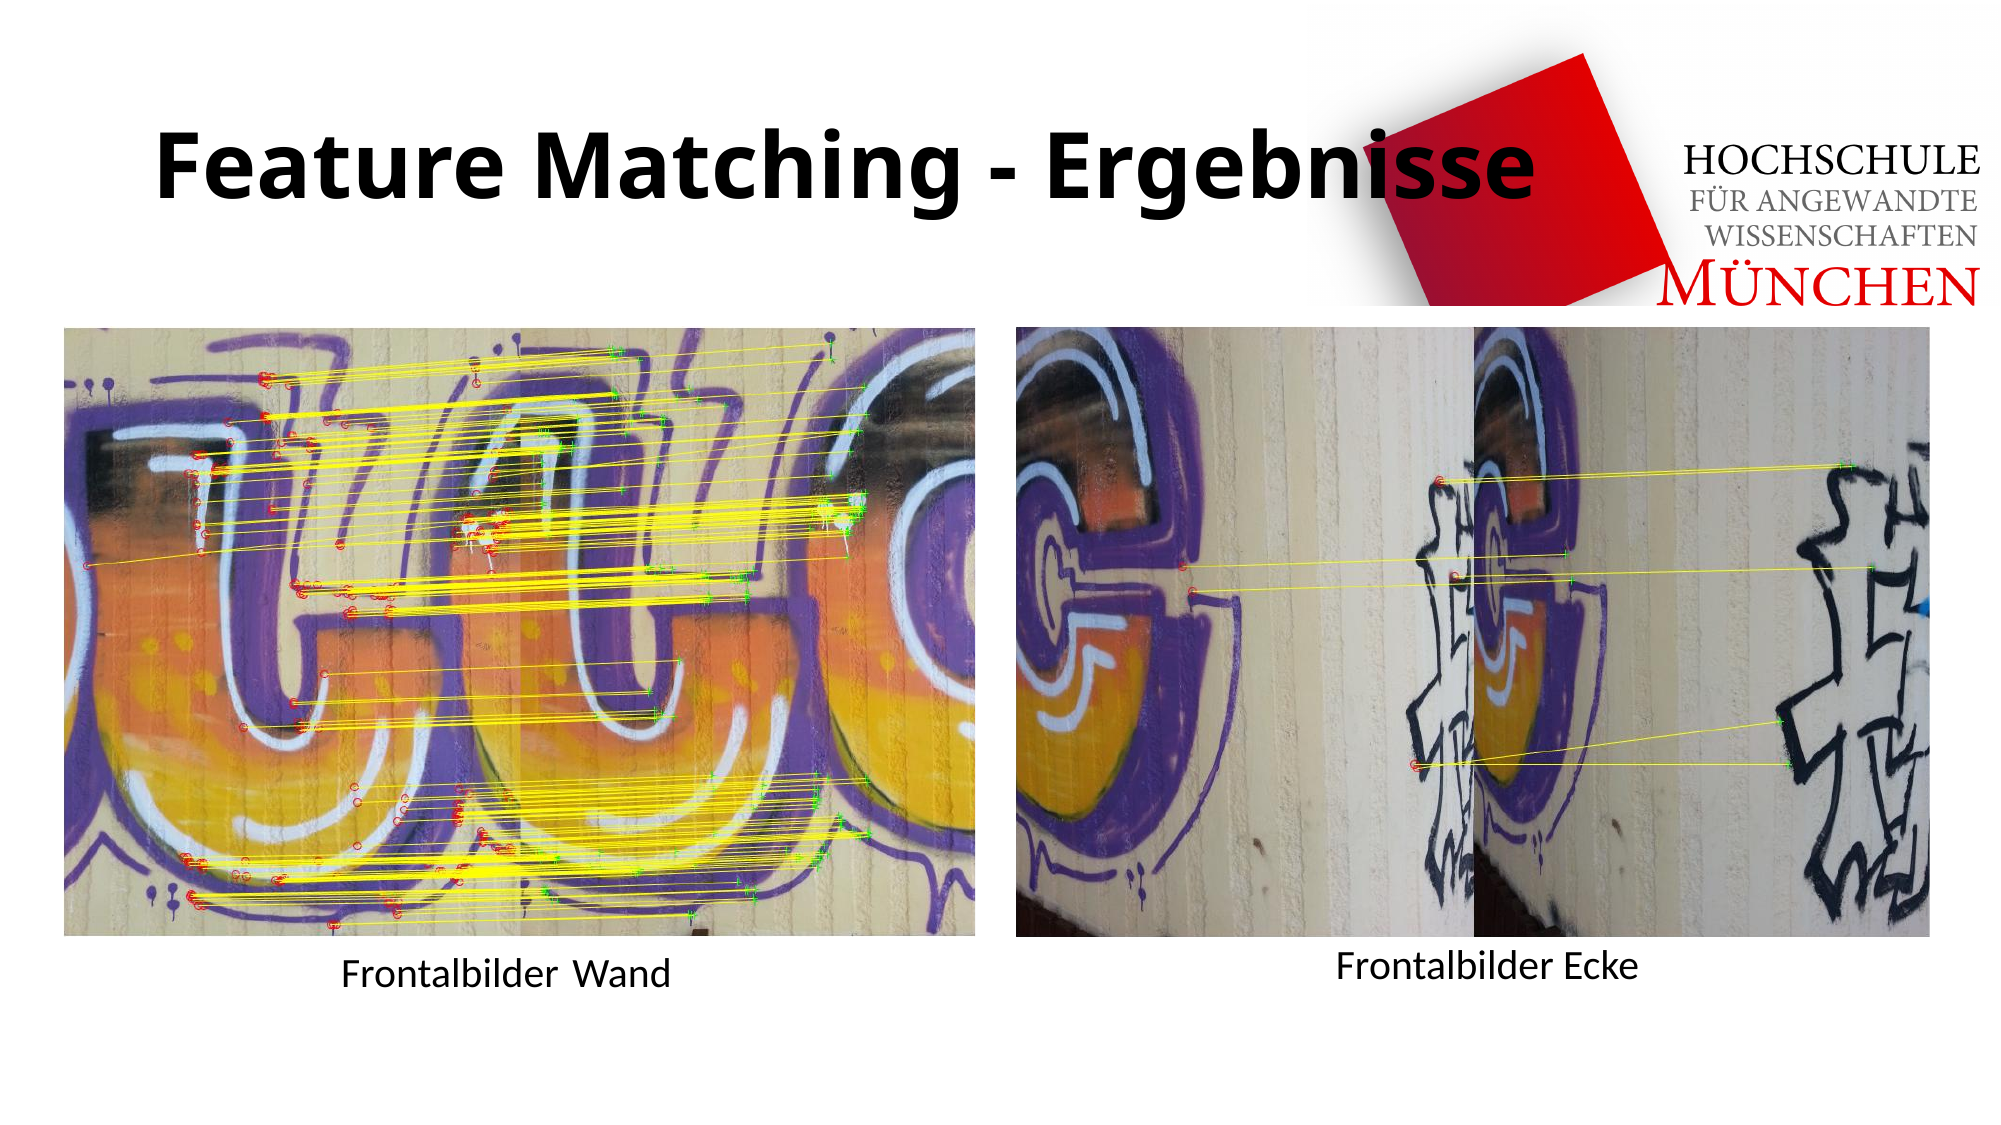

# Feature Matching - Ergebnisse
Frontalbilder Wand
Frontalbilder Ecke